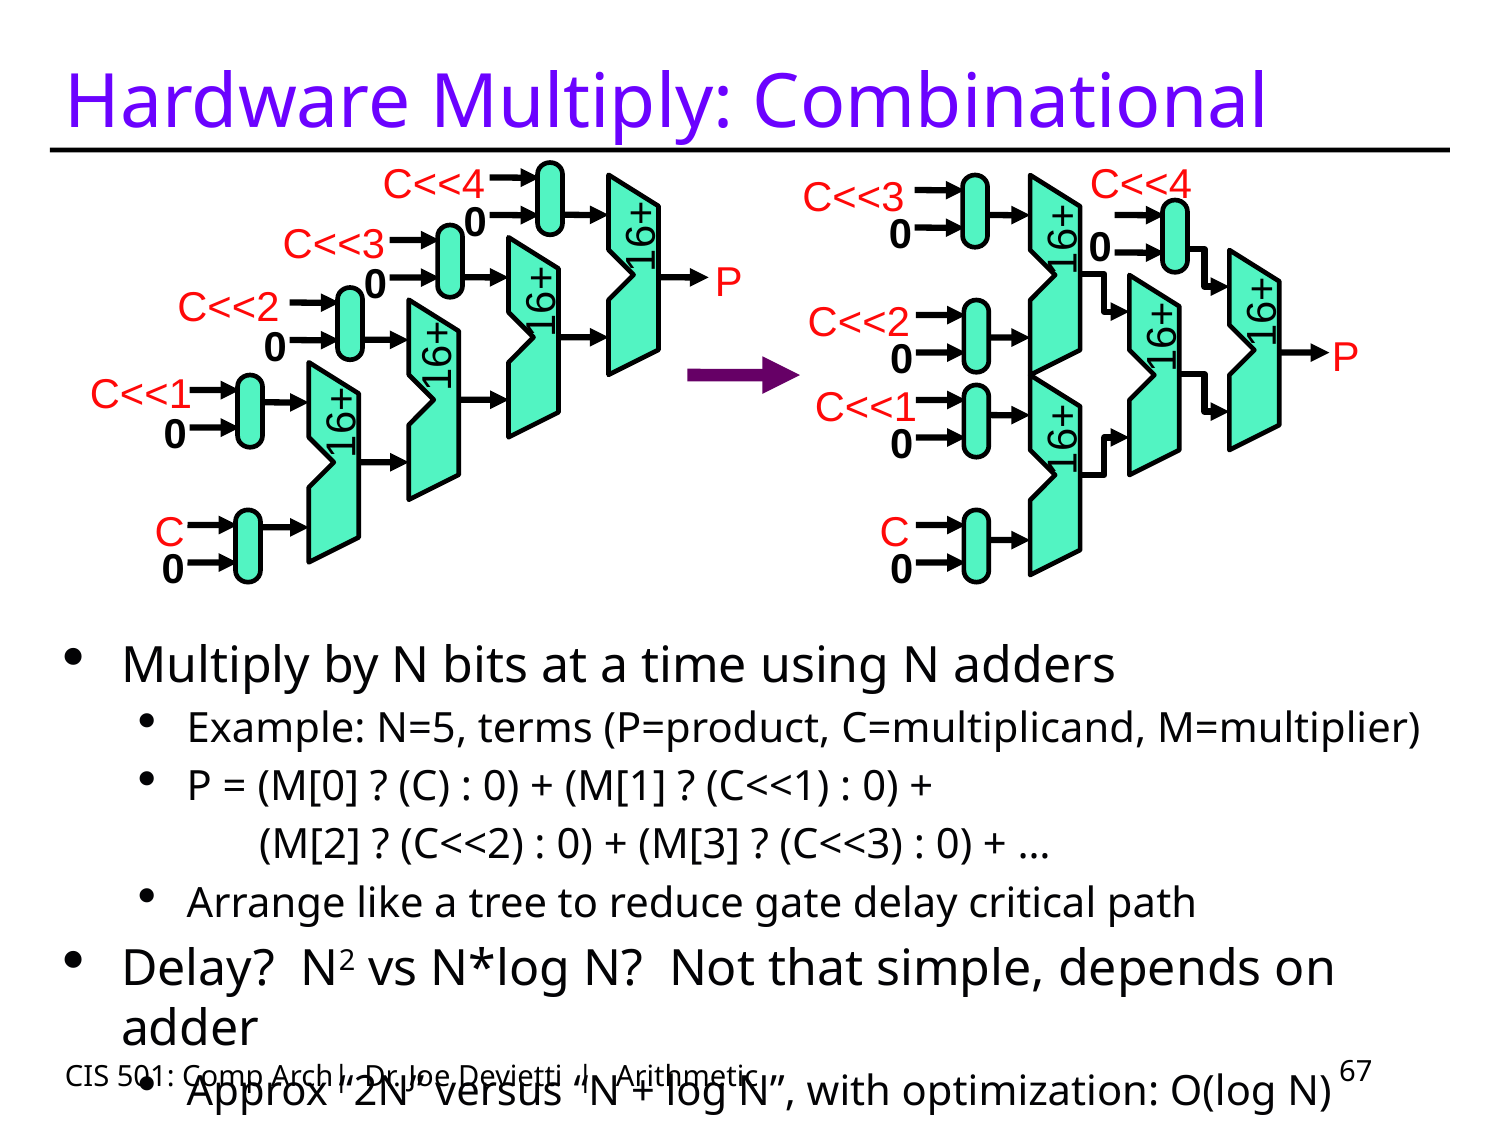

Hardware Multiply: Combinational
C<<4
C<<4
C<<3
0
0
16+
16+
C<<3
0
P
0
16+
C<<2
16+
C<<2
16+
0
P
16+
0
C<<1
C<<1
16+
0
16+
0
C
C
0
0
Multiply by N bits at a time using N adders
Example: N=5, terms (P=product, C=multiplicand, M=multiplier)
P = (M[0] ? (C) : 0) + (M[1] ? (C<<1) : 0) +
 (M[2] ? (C<<2) : 0) + (M[3] ? (C<<3) : 0) + …
Arrange like a tree to reduce gate delay critical path
Delay? N2 vs N*log N? Not that simple, depends on adder
Approx “2N” versus “N + log N”, with optimization: O(log N)
CIS 501: Comp Arch| Dr. Joe Devietti | Arithmetic